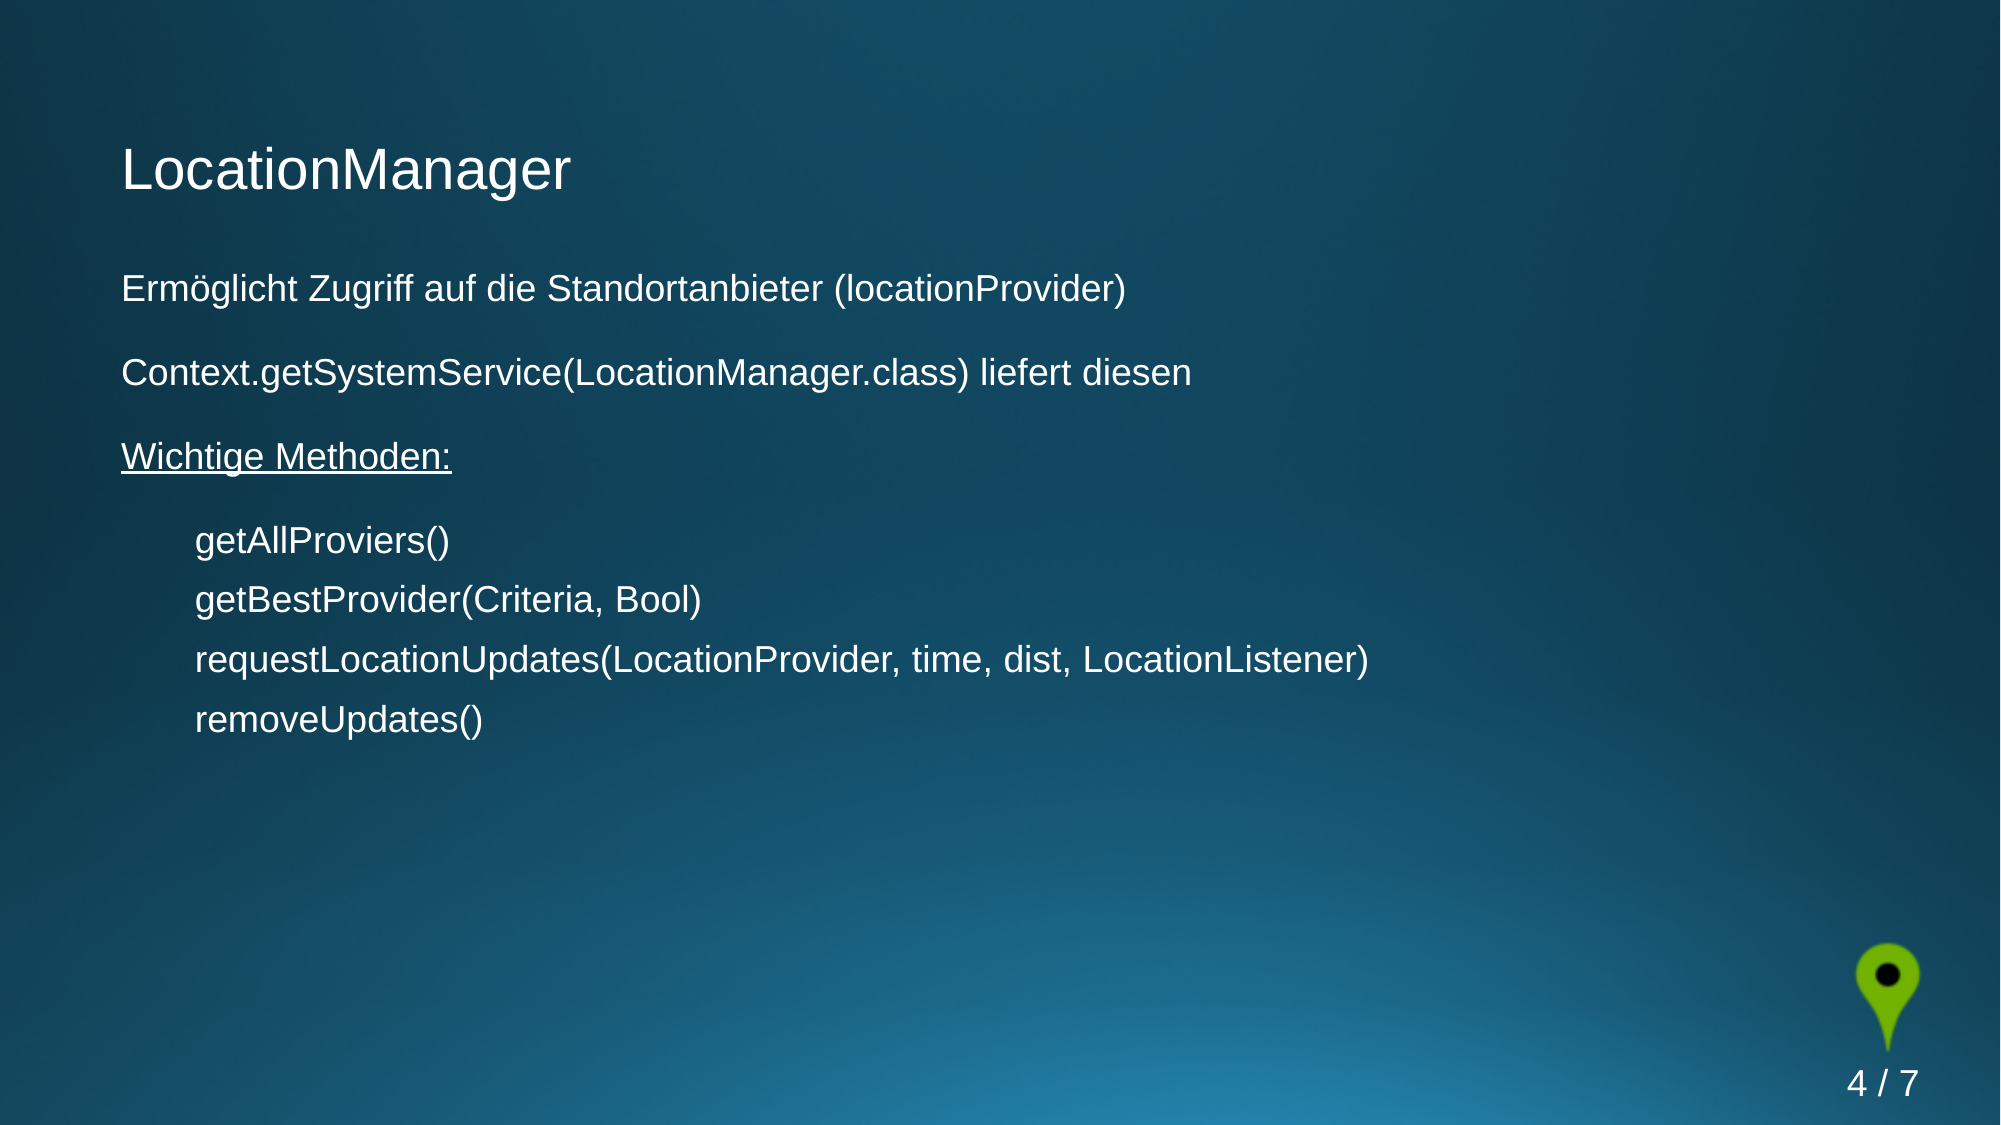

LocationManager
Ermöglicht Zugriff auf die Standortanbieter (locationProvider)
Context.getSystemService(LocationManager.class) liefert diesen
Wichtige Methoden:
	getAllProviers()
	getBestProvider(Criteria, Bool)
	requestLocationUpdates(LocationProvider, time, dist, LocationListener)
	removeUpdates()